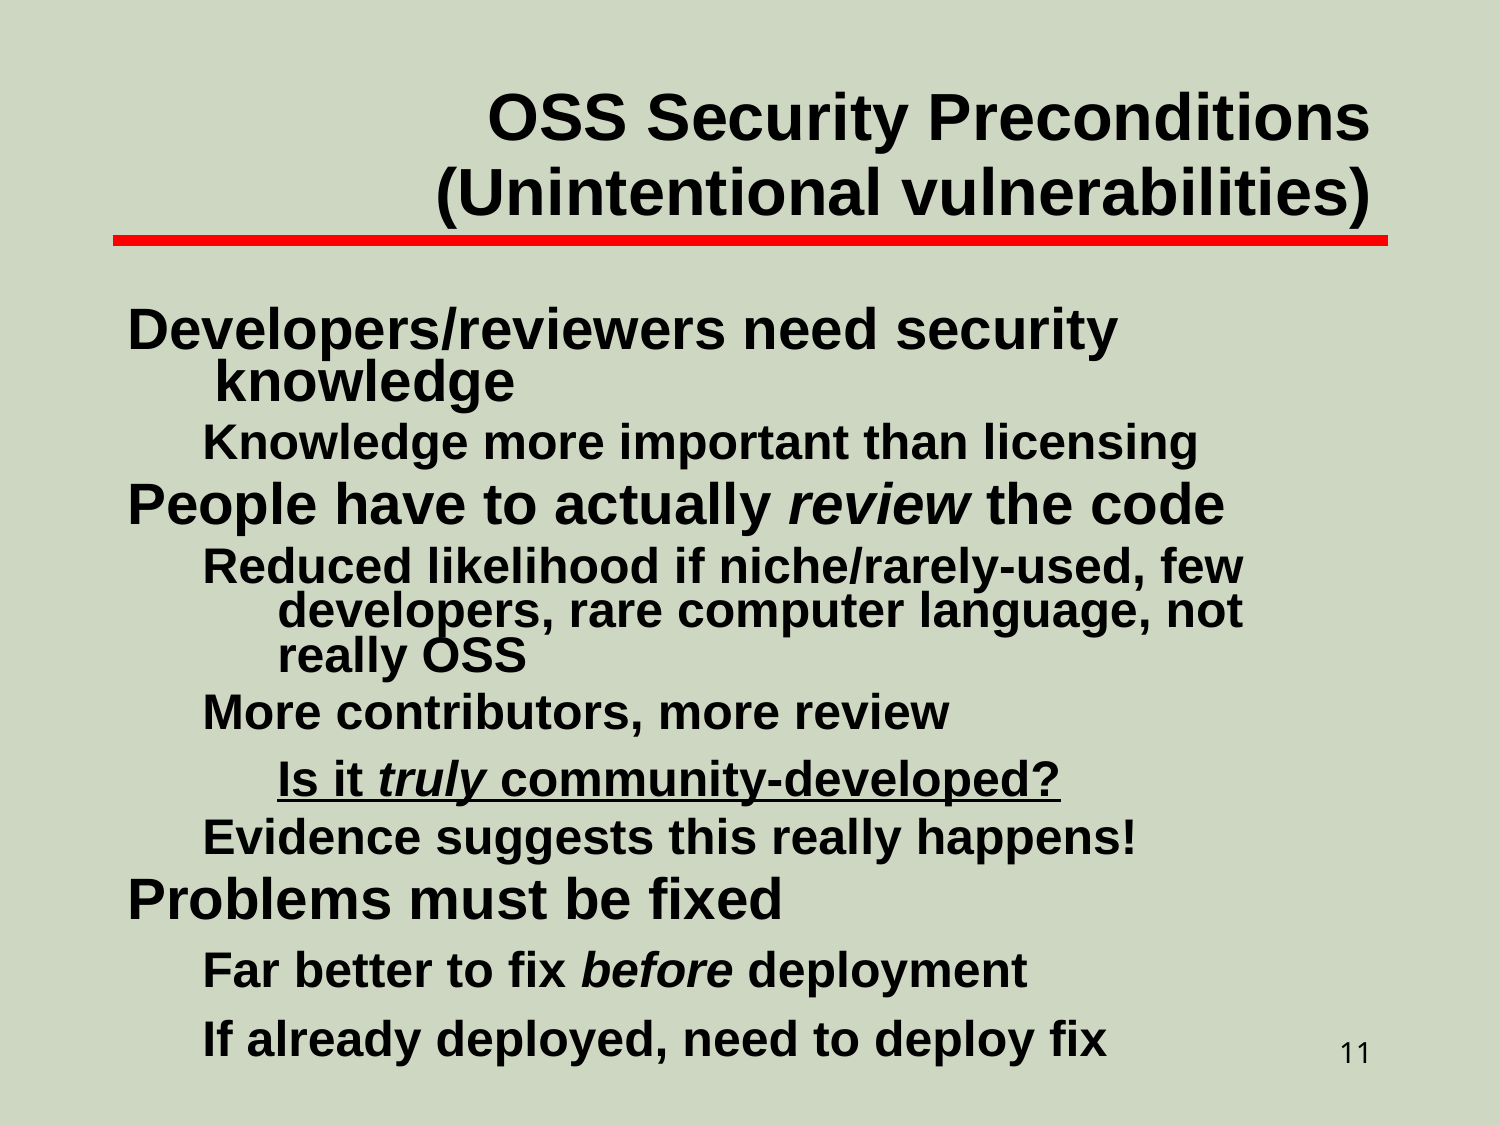

# OSS Security Preconditions (Unintentional vulnerabilities)
Developers/reviewers need security knowledge
Knowledge more important than licensing
People have to actually review the code
Reduced likelihood if niche/rarely-used, few developers, rare computer language, not really OSS
More contributors, more review
Is it truly community-developed?
Evidence suggests this really happens!
Problems must be fixed
Far better to fix before deployment
If already deployed, need to deploy fix